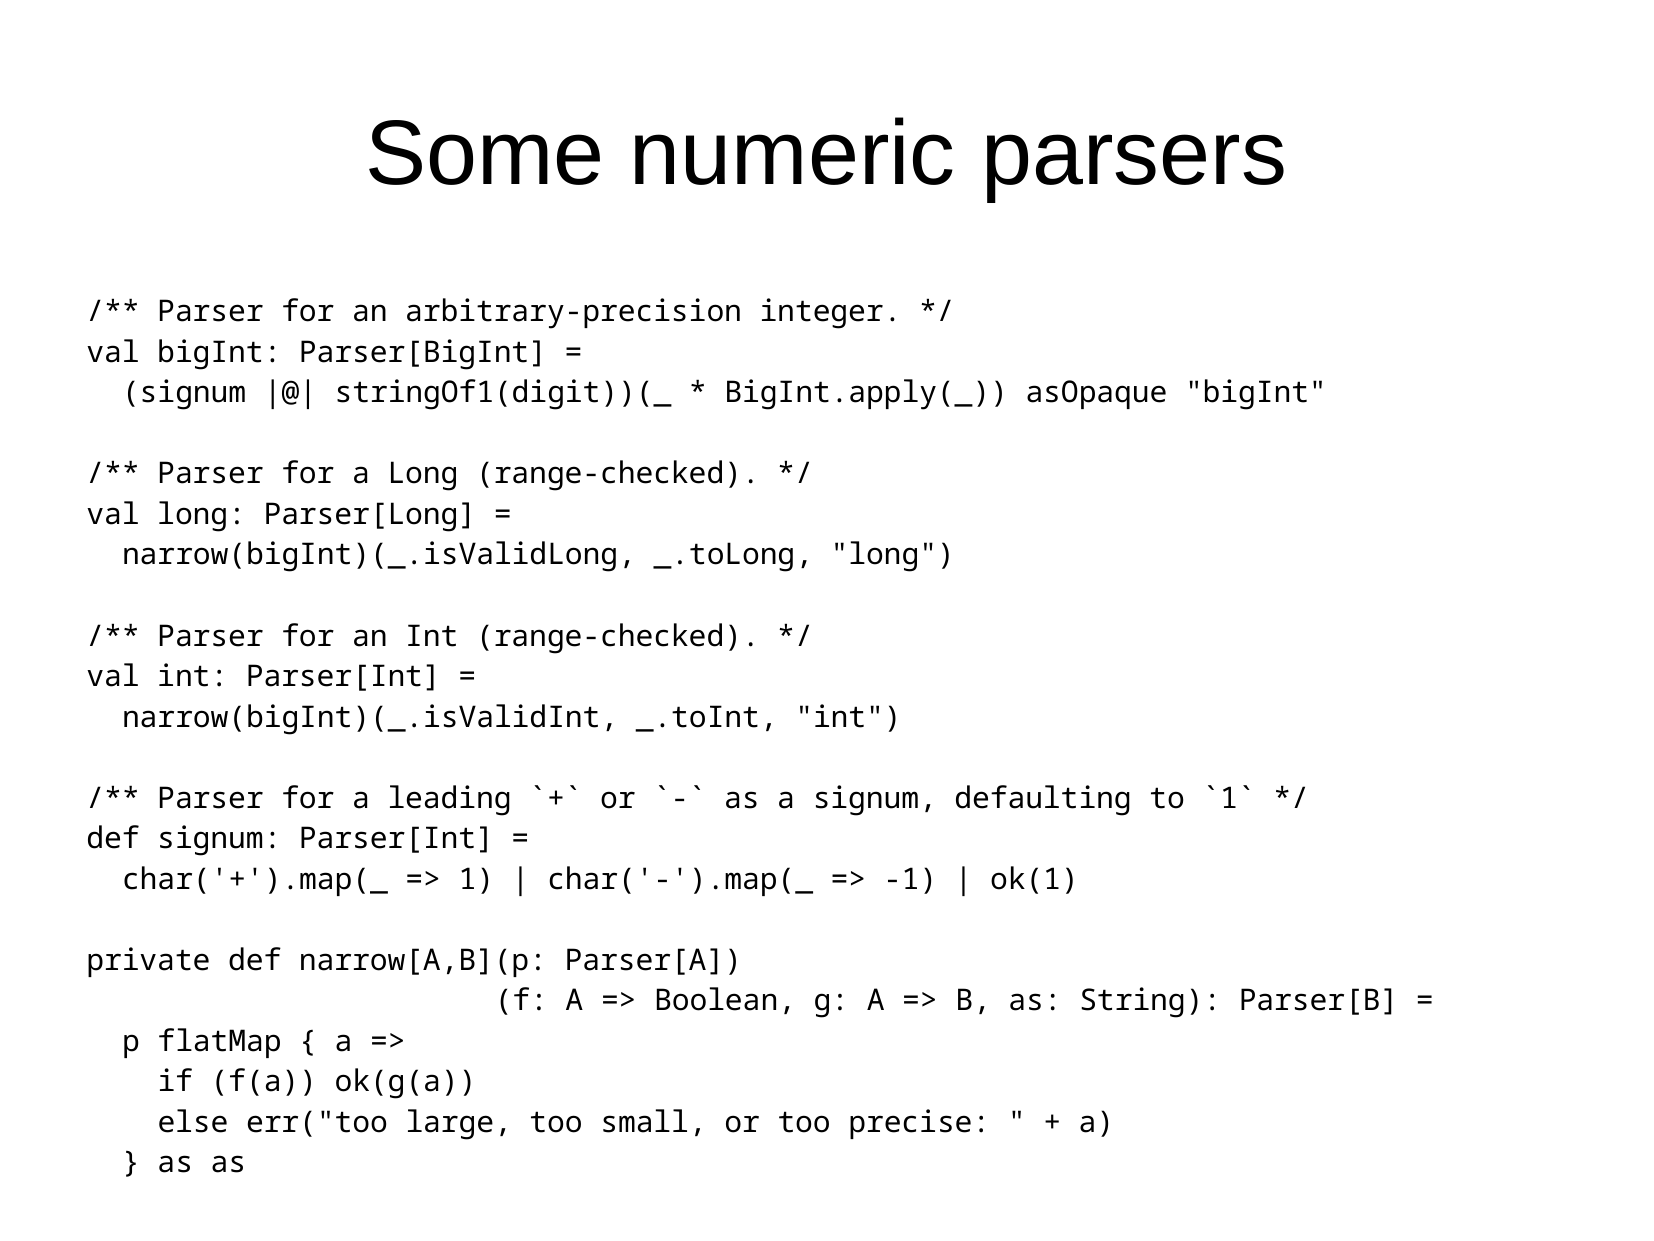

# Some numeric parsers
 /** Parser for an arbitrary-precision integer. */
 val bigInt: Parser[BigInt] =
 (signum |@| stringOf1(digit))(_ * BigInt.apply(_)) asOpaque "bigInt"
 /** Parser for a Long (range-checked). */
 val long: Parser[Long] =
 narrow(bigInt)(_.isValidLong, _.toLong, "long")
 /** Parser for an Int (range-checked). */
 val int: Parser[Int] =
 narrow(bigInt)(_.isValidInt, _.toInt, "int")
 /** Parser for a leading `+` or `-` as a signum, defaulting to `1` */
 def signum: Parser[Int] =
 char('+').map(_ => 1) | char('-').map(_ => -1) | ok(1)
 private def narrow[A,B](p: Parser[A])
 (f: A => Boolean, g: A => B, as: String): Parser[B] =
 p flatMap { a =>
 if (f(a)) ok(g(a))
 else err("too large, too small, or too precise: " + a)
 } as as